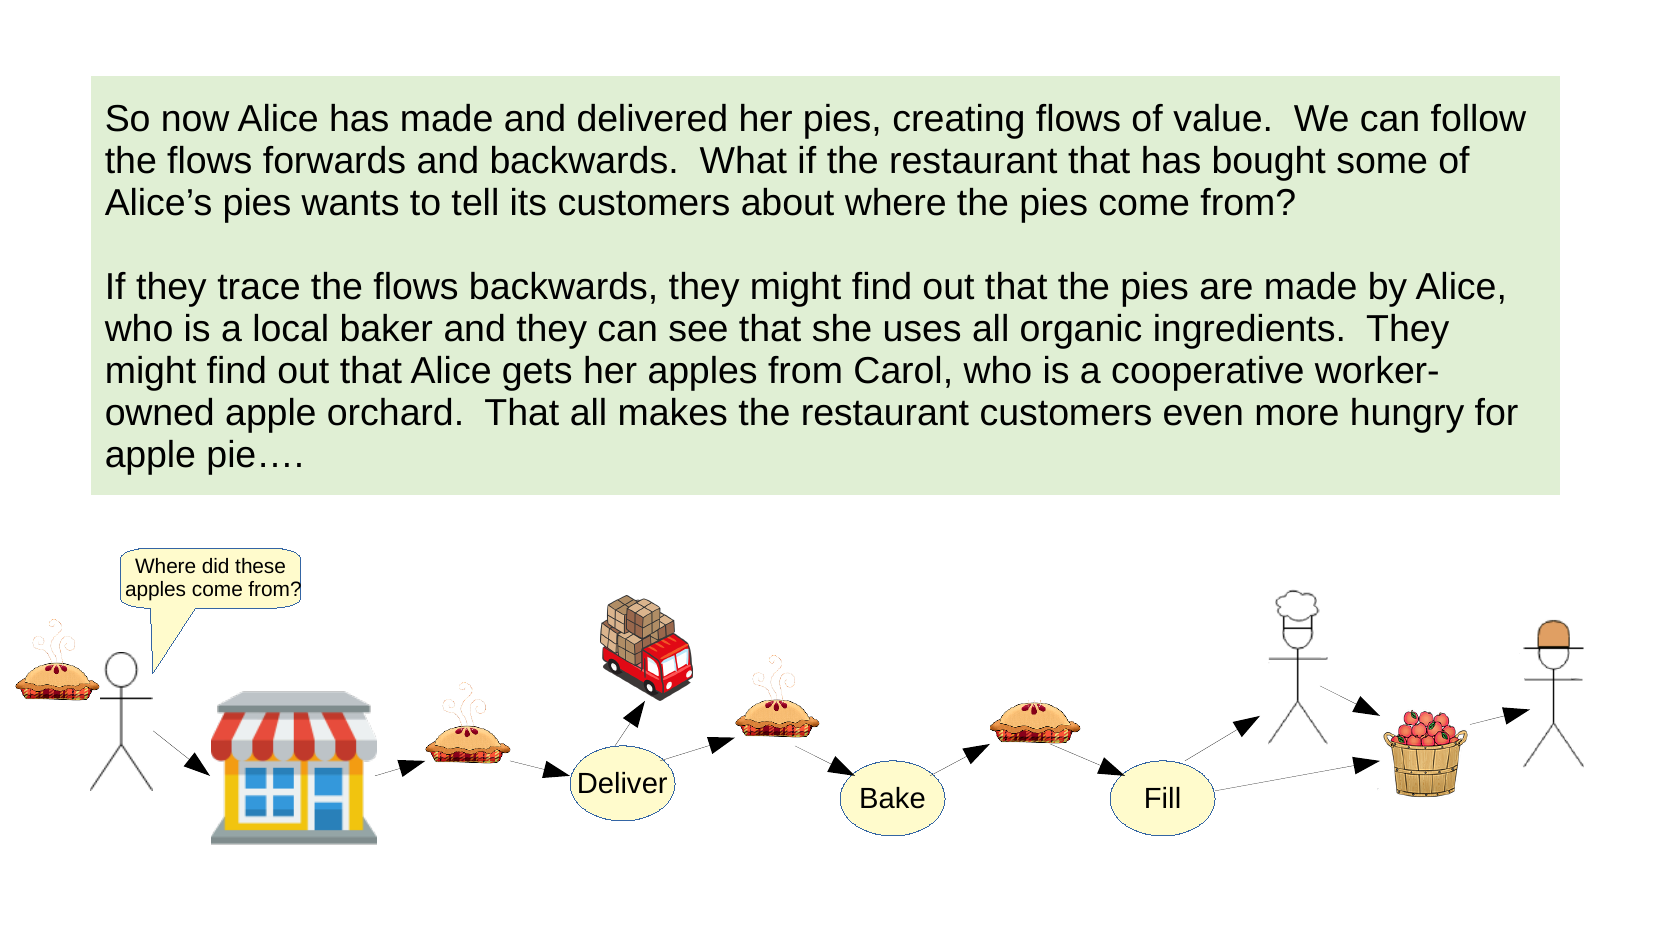

So now Alice has made and delivered her pies, creating flows of value. We can follow the flows forwards and backwards. What if the restaurant that has bought some of Alice’s pies wants to tell its customers about where the pies come from?
If they trace the flows backwards, they might find out that the pies are made by Alice, who is a local baker and they can see that she uses all organic ingredients. They might find out that Alice gets her apples from Carol, who is a cooperative worker-owned apple orchard. That all makes the restaurant customers even more hungry for apple pie….
Where did these
 apples come from?
Deliver
Bake
Fill